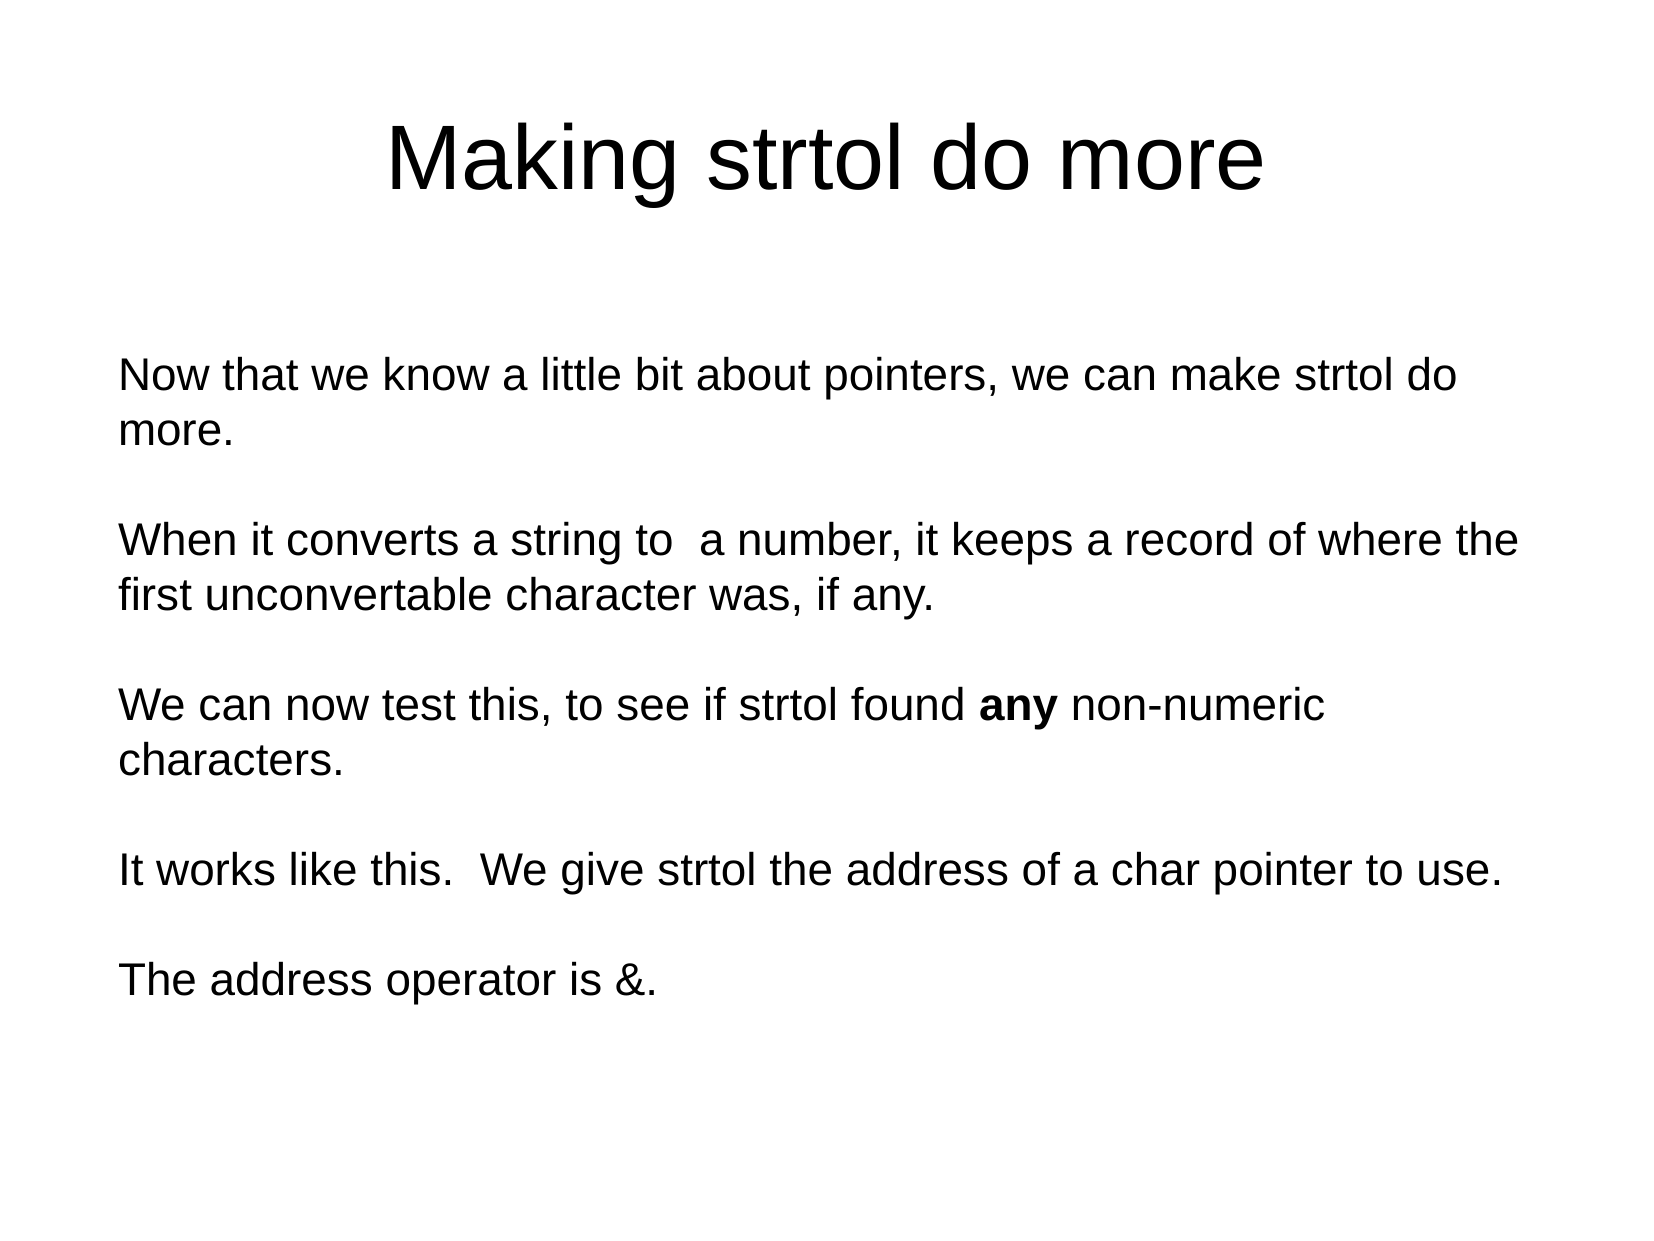

# Making strtol do more
Now that we know a little bit about pointers, we can make strtol do more.
When it converts a string to a number, it keeps a record of where the first unconvertable character was, if any.
We can now test this, to see if strtol found any non-numeric characters.
It works like this. We give strtol the address of a char pointer to use.
The address operator is &.